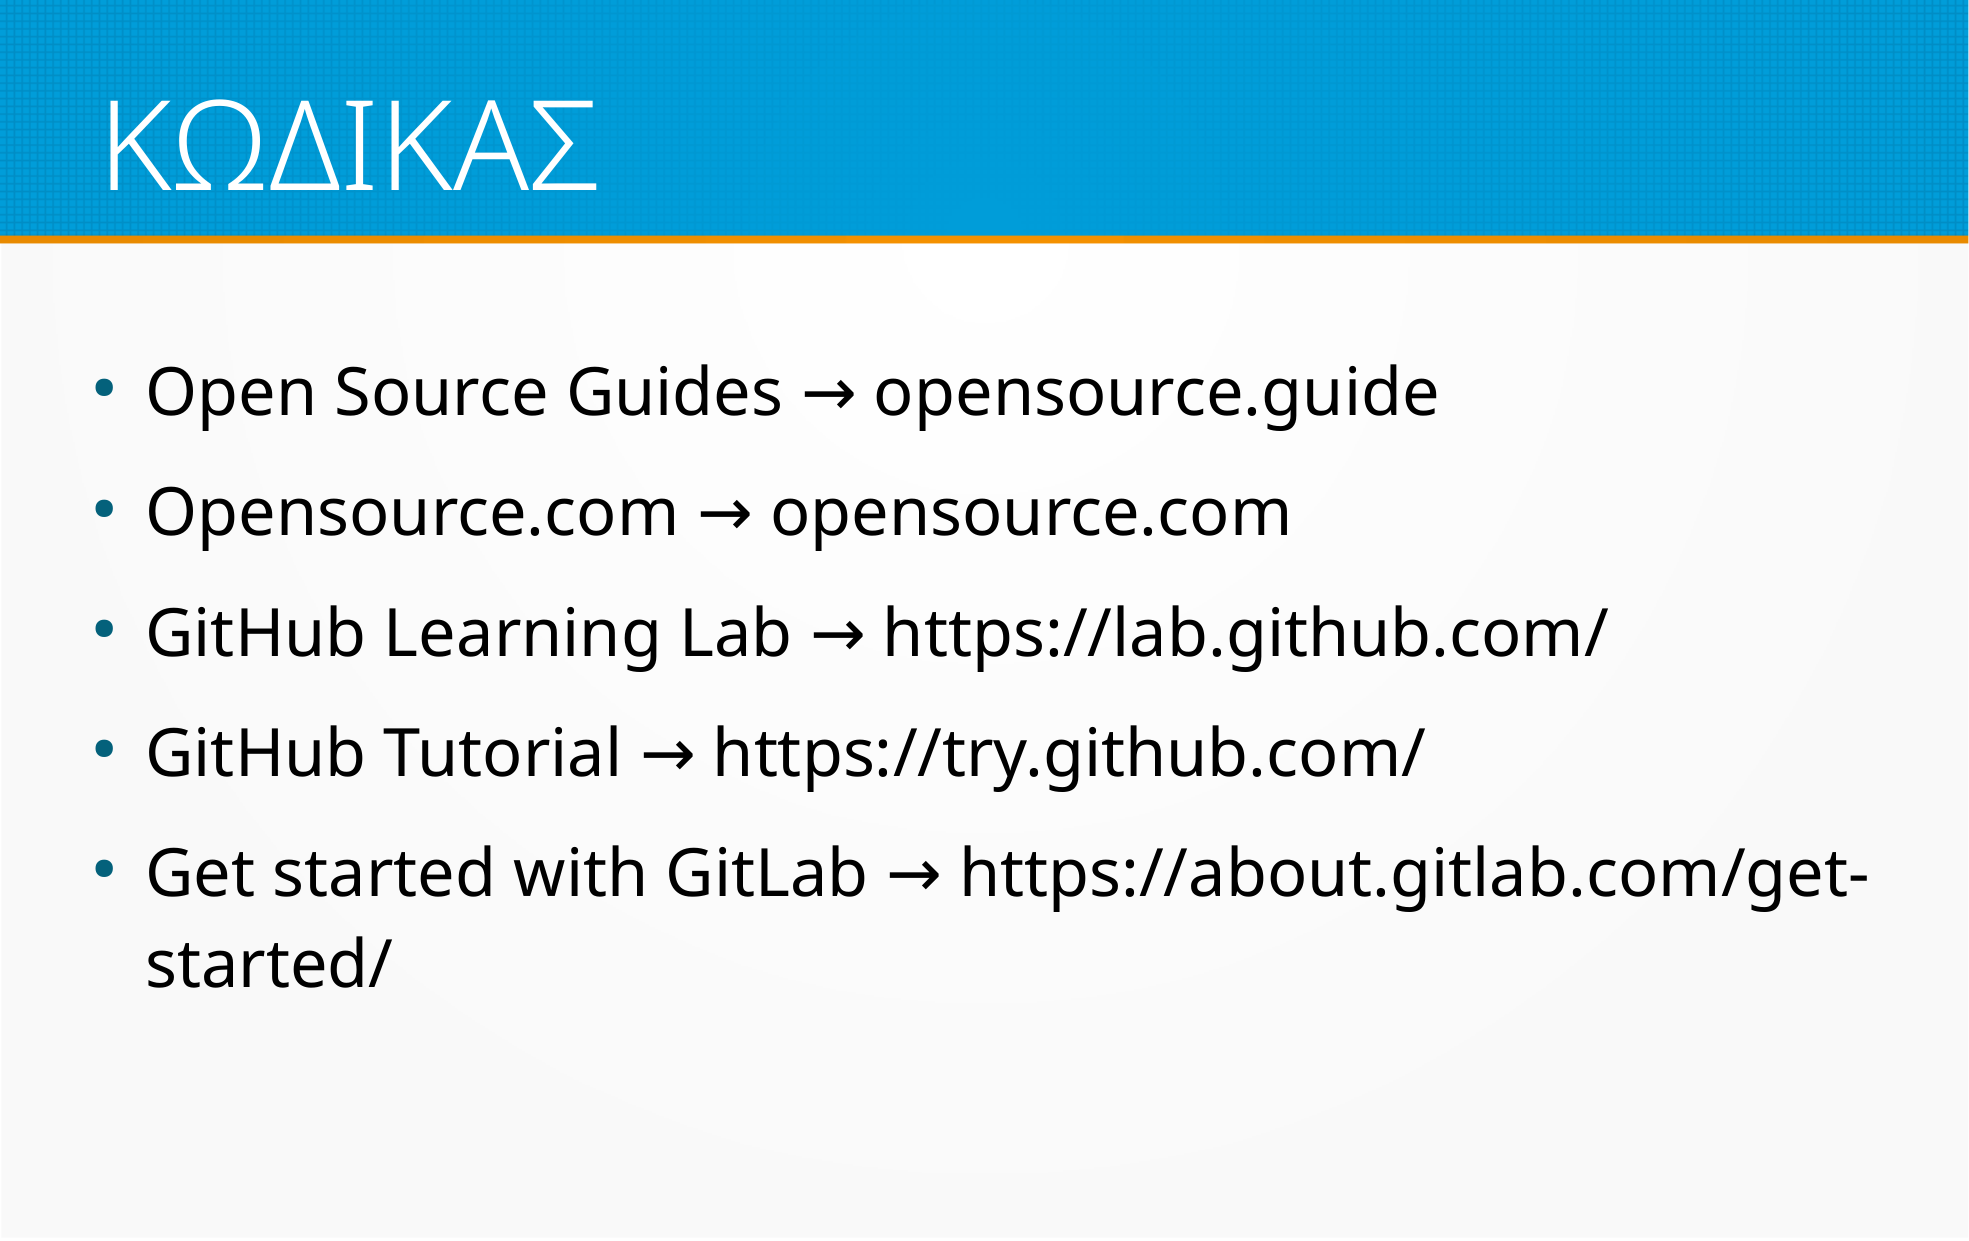

# ΚΩΔΙΚΑΣ
Open Source Guides → opensource.guide
Opensource.com → opensource.com
GitHub Learning Lab → https://lab.github.com/
GitHub Tutorial → https://try.github.com/
Get started with GitLab → https://about.gitlab.com/get-started/